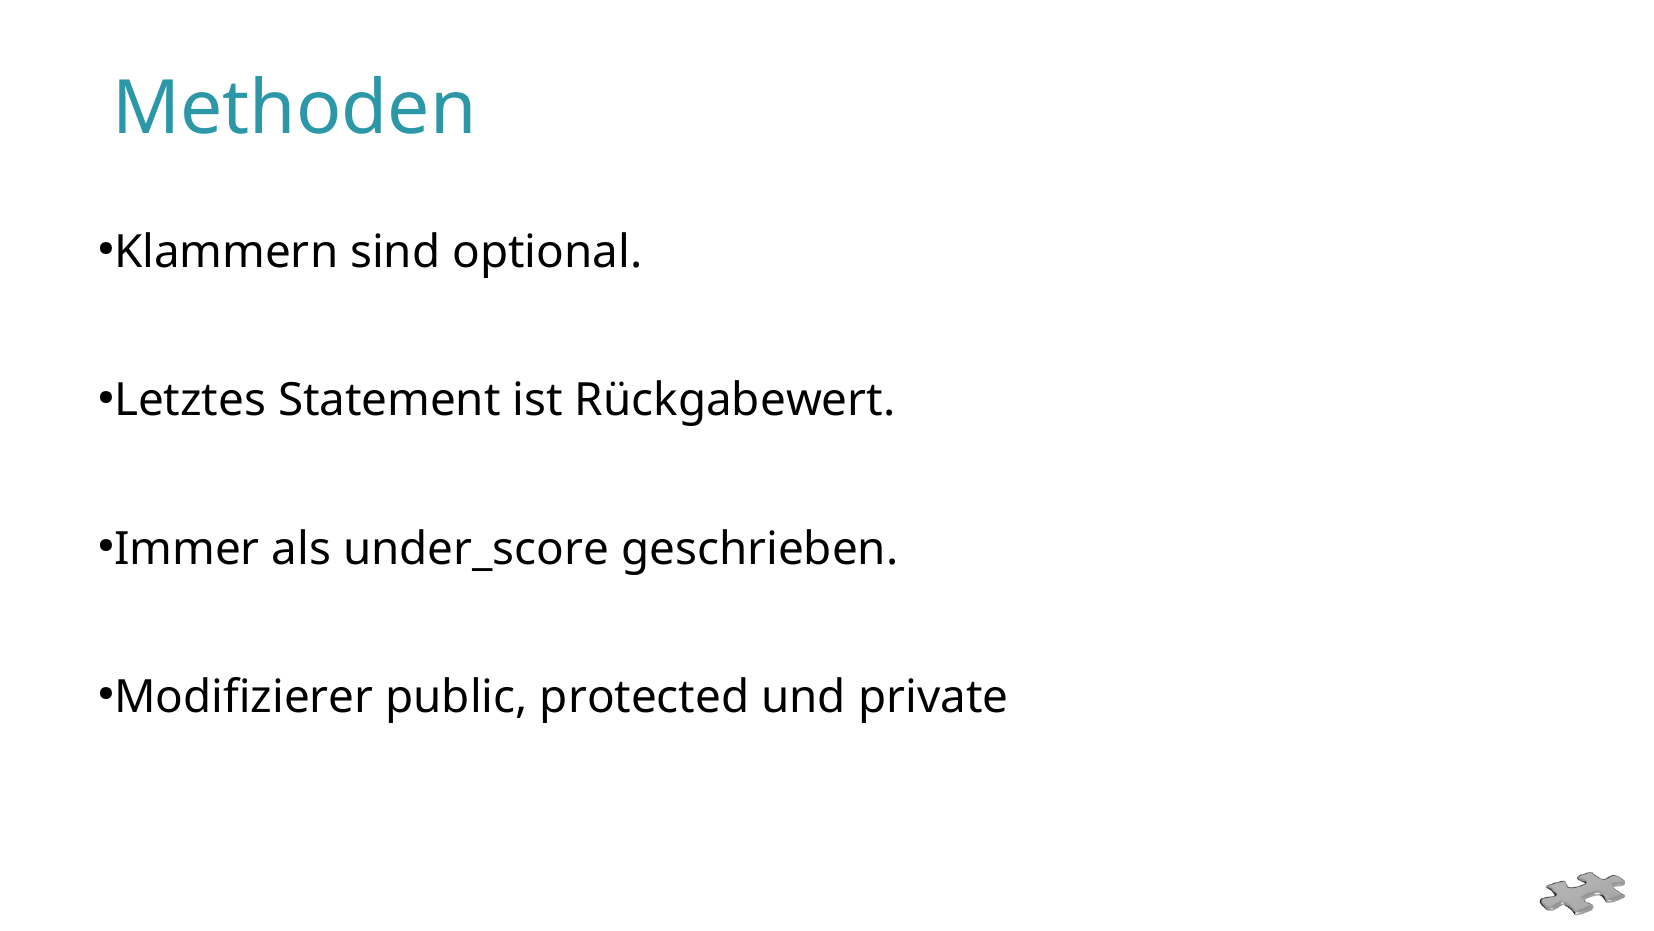

# Methoden
Klammern sind optional.
Letztes Statement ist Rückgabewert.
Immer als under_score geschrieben.
Modifizierer public, protected und private